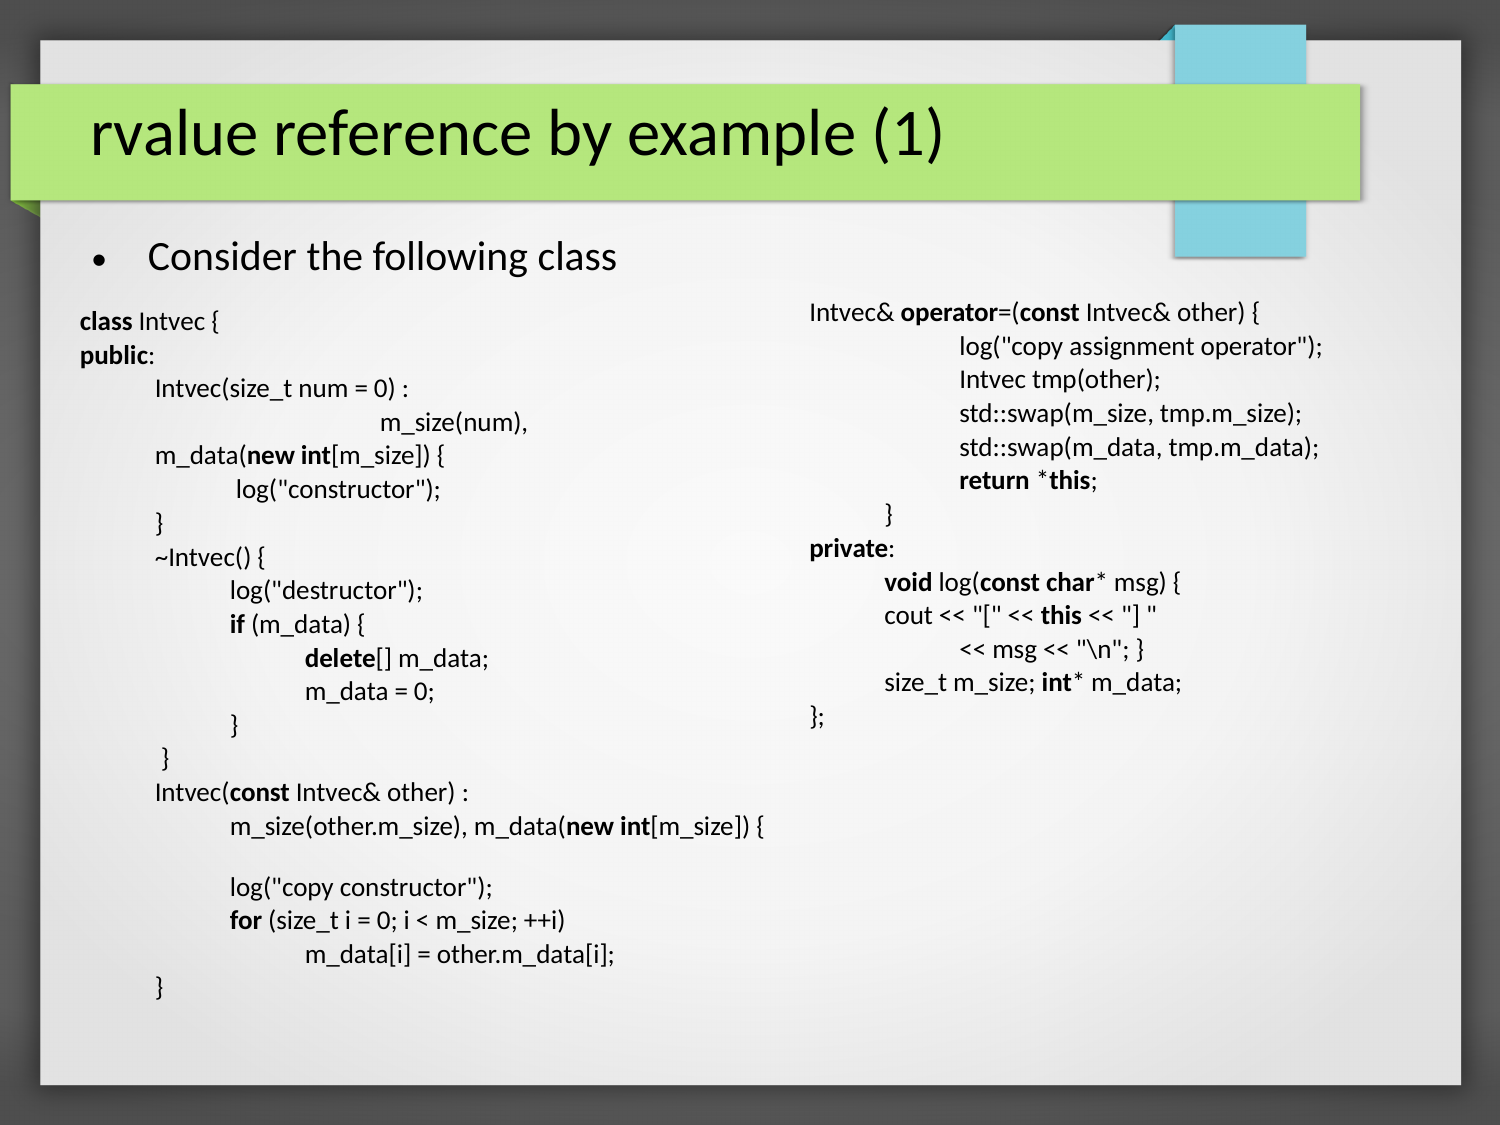

# rvalue reference by example (1)
Consider the following class
Intvec& operator=(const Intvec& other) {
		log("copy assignment operator");
		Intvec tmp(other);
		std::swap(m_size, tmp.m_size);
		std::swap(m_data, tmp.m_data);
		return *this;
	}
private:
	void log(const char* msg) {
	cout << "[" << this << "] "
		<< msg << "\n"; }
	size_t m_size; int* m_data;
};
class Intvec {
public:
	Intvec(size_t num = 0) :
 				m_size(num),
	m_data(new int[m_size]) {
		 log("constructor");
	}
	~Intvec() {
		log("destructor");
		if (m_data) {
			delete[] m_data;
			m_data = 0;
		}
	 }
	Intvec(const Intvec& other) :
		m_size(other.m_size), m_data(new int[m_size]) {
		log("copy constructor");
		for (size_t i = 0; i < m_size; ++i)
			m_data[i] = other.m_data[i];
	}